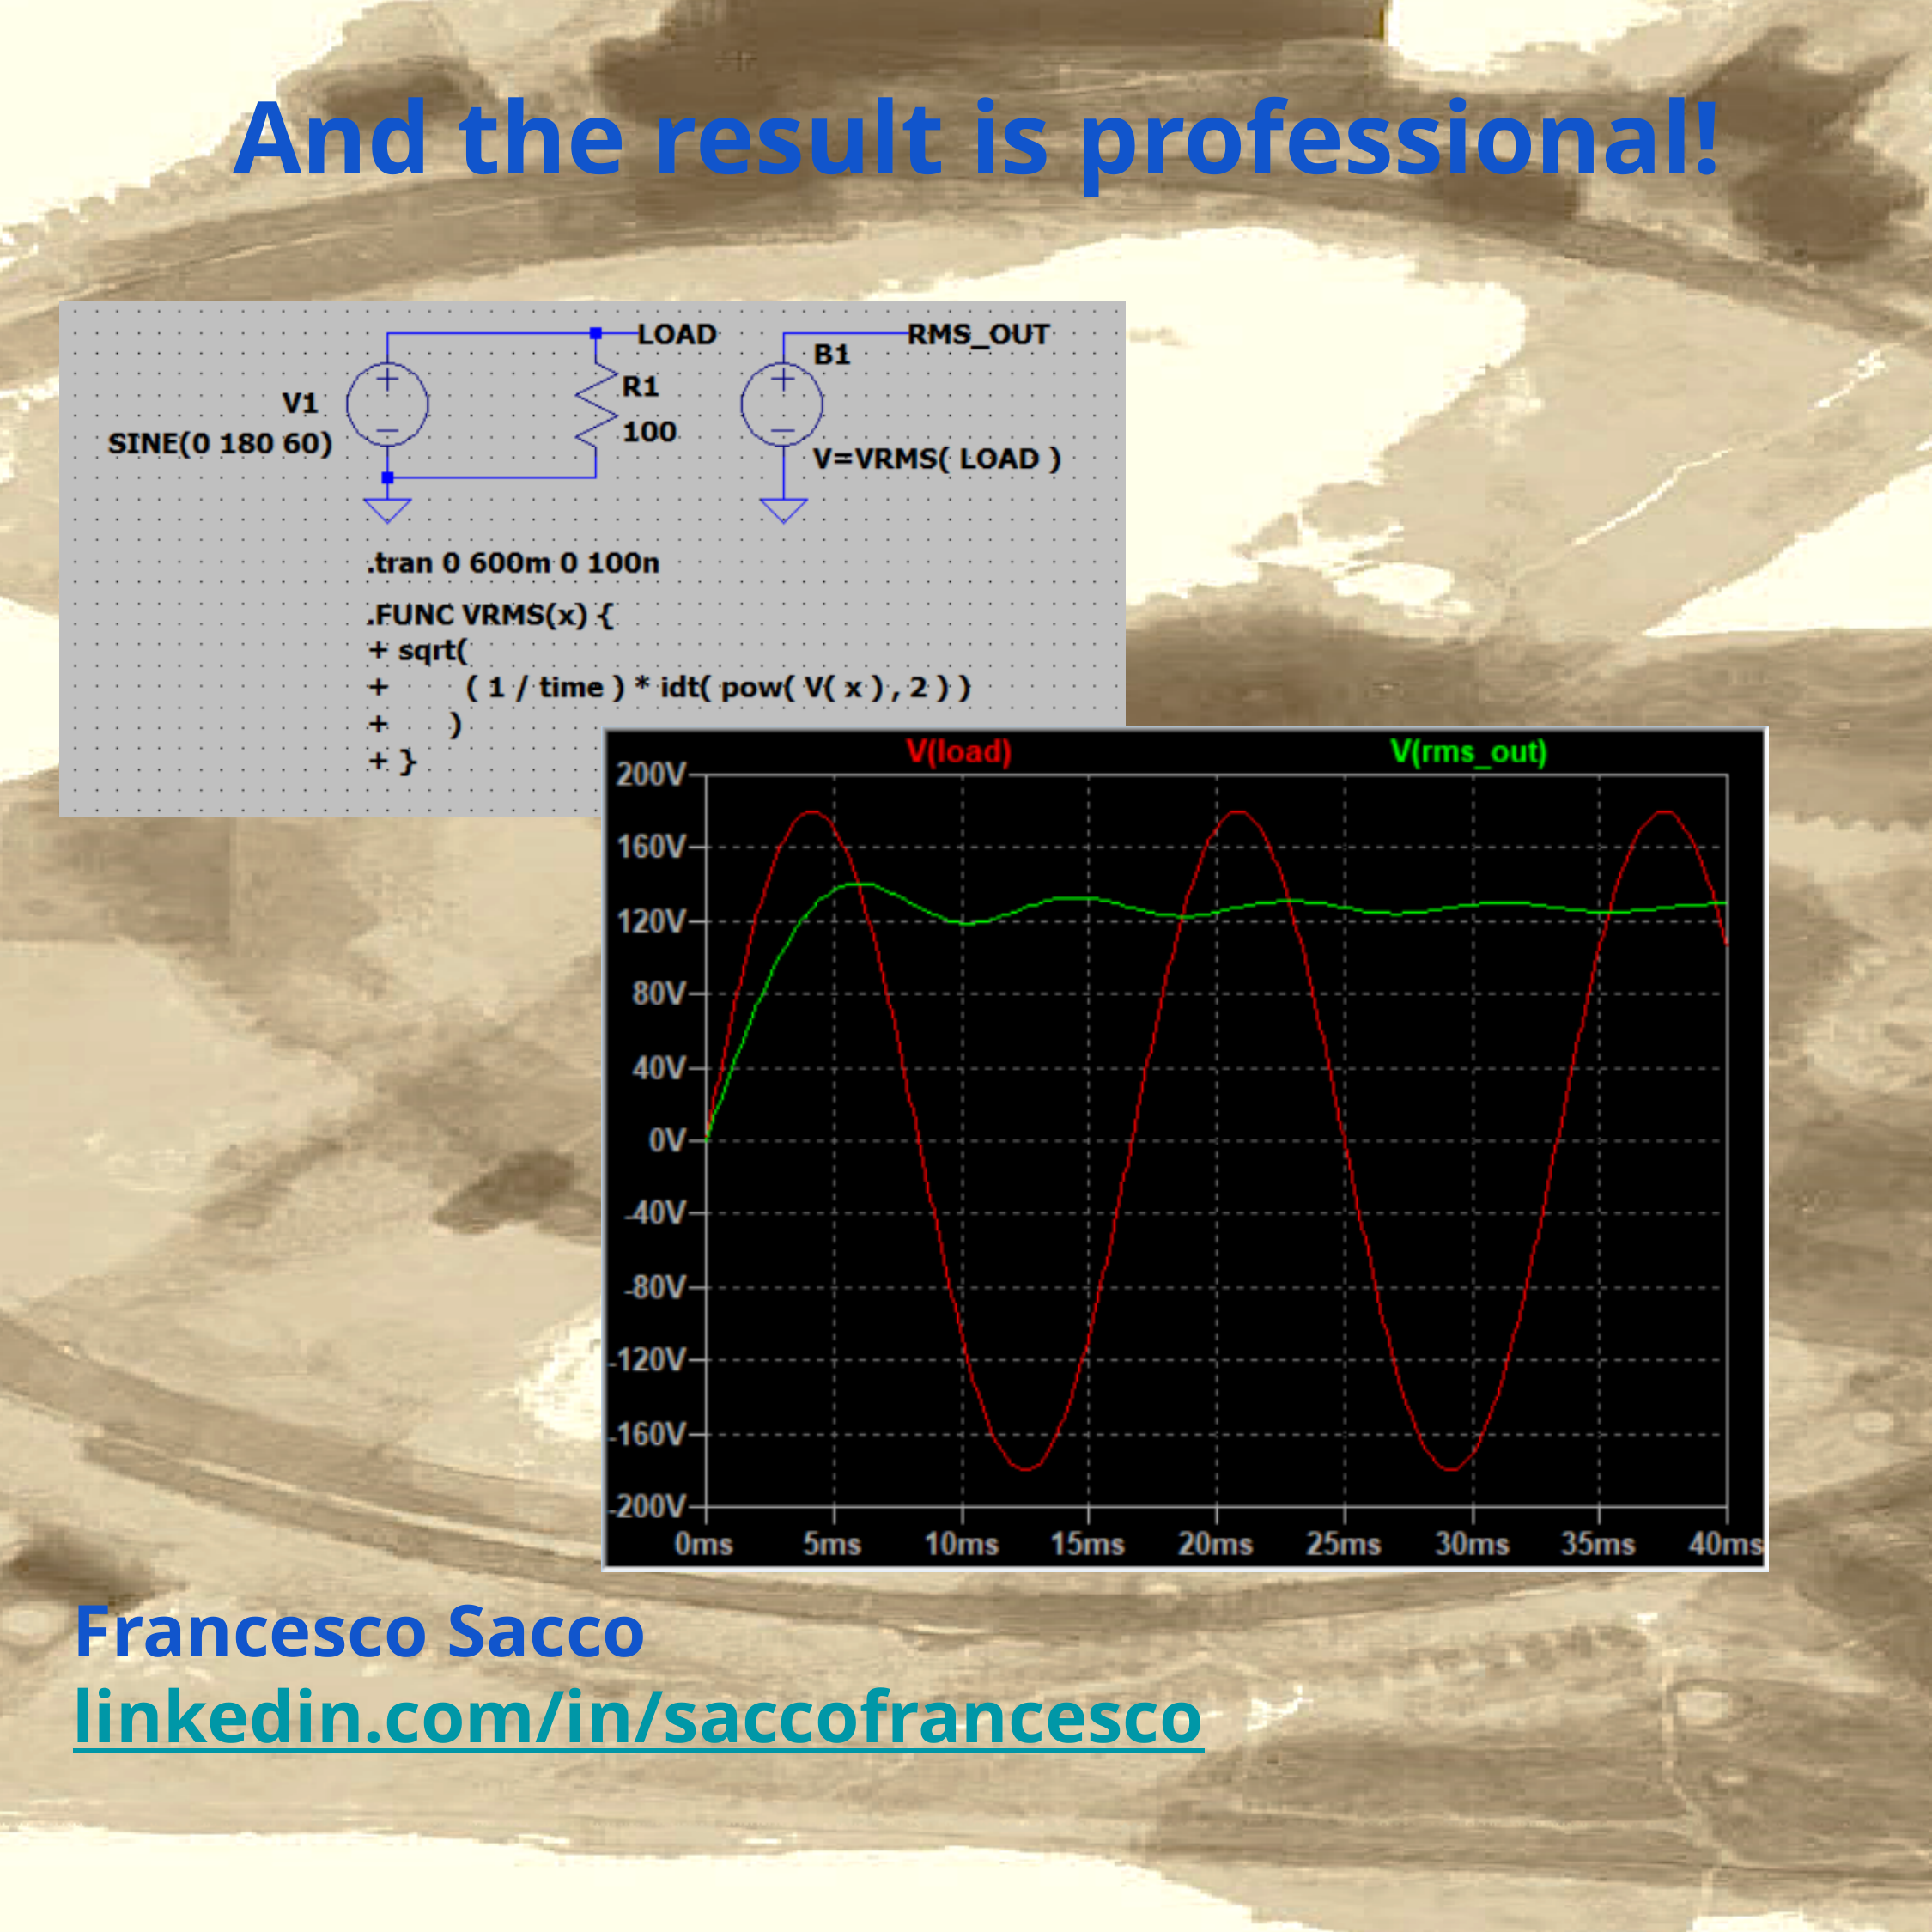

And the result is professional!
Francesco Sacco
linkedin.com/in/saccofrancesco